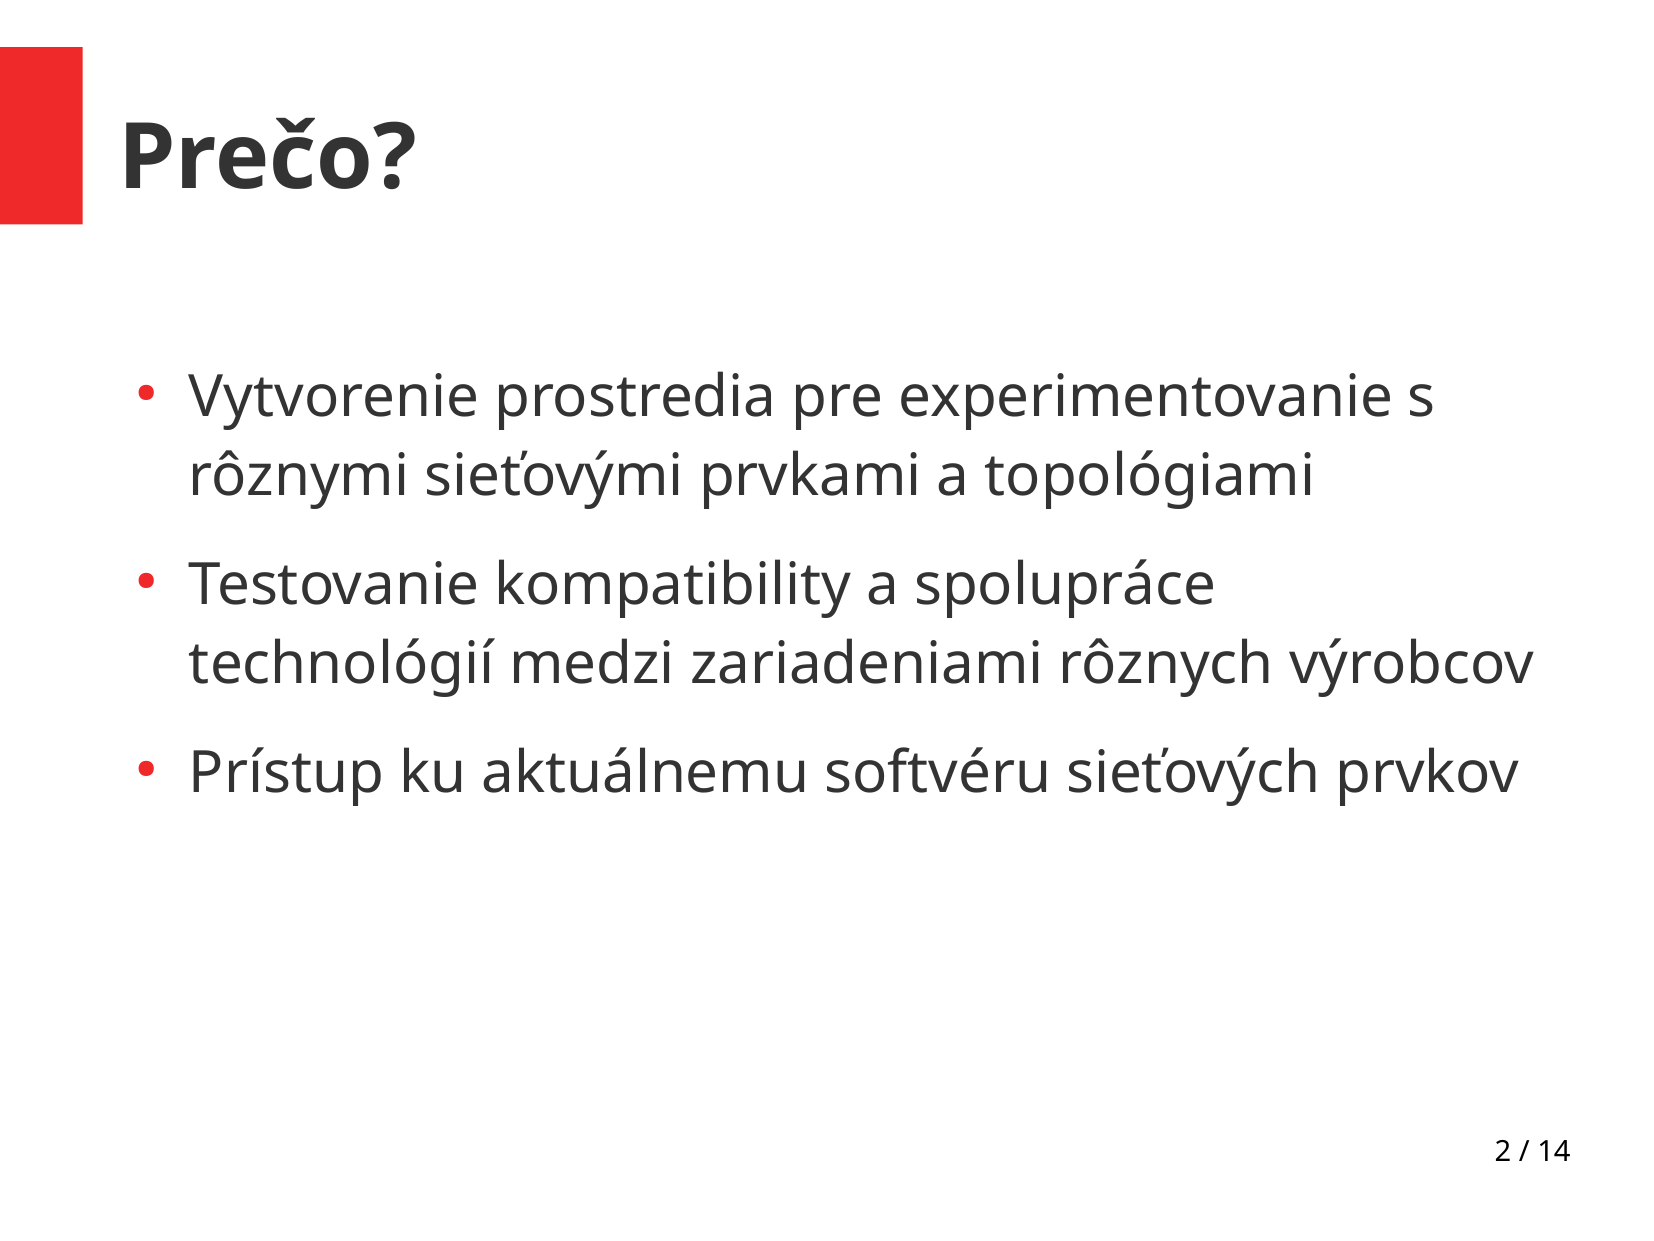

# Prečo?
Vytvorenie prostredia pre experimentovanie s rôznymi sieťovými prvkami a topológiami
Testovanie kompatibility a spolupráce technológií medzi zariadeniami rôznych výrobcov
Prístup ku aktuálnemu softvéru sieťových prvkov
2